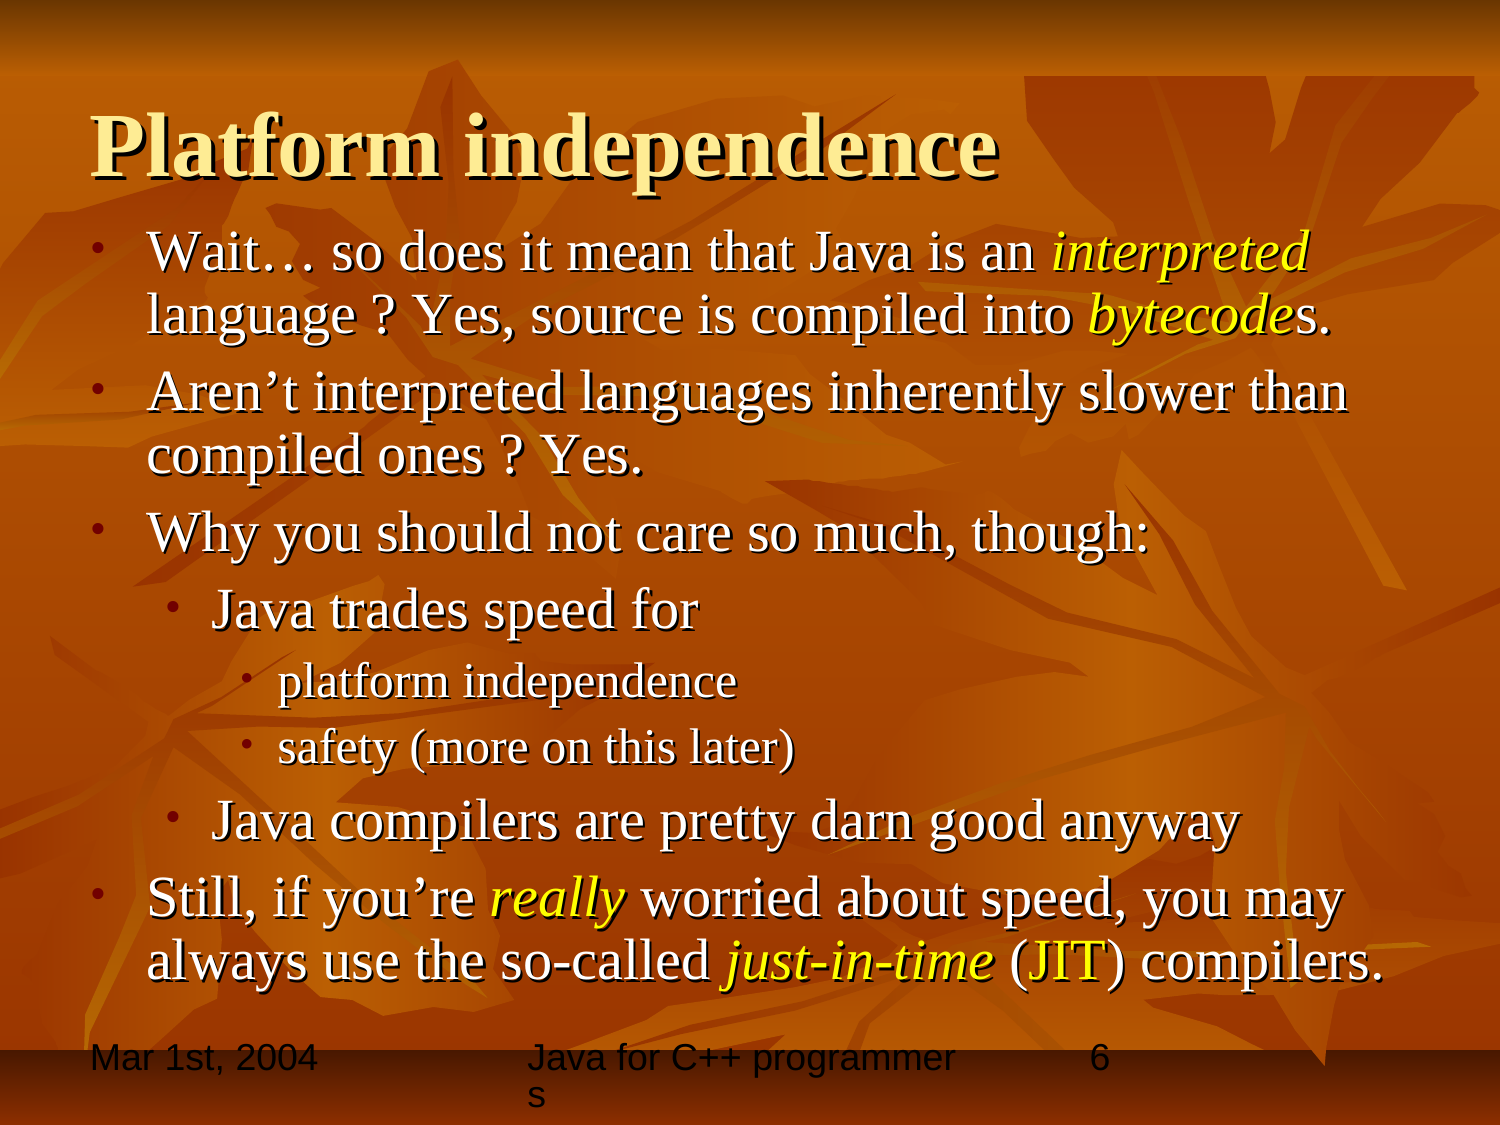

# Platform independence
Wait… so does it mean that Java is an interpreted language ? Yes, source is compiled into bytecodes.
Aren’t interpreted languages inherently slower than compiled ones ? Yes.
Why you should not care so much, though:
Java trades speed for
platform independence
safety (more on this later)
Java compilers are pretty darn good anyway
Still, if you’re really worried about speed, you may always use the so-called just-in-time (JIT) compilers.
Mar 1st, 2004
Java for C++ programmers
6